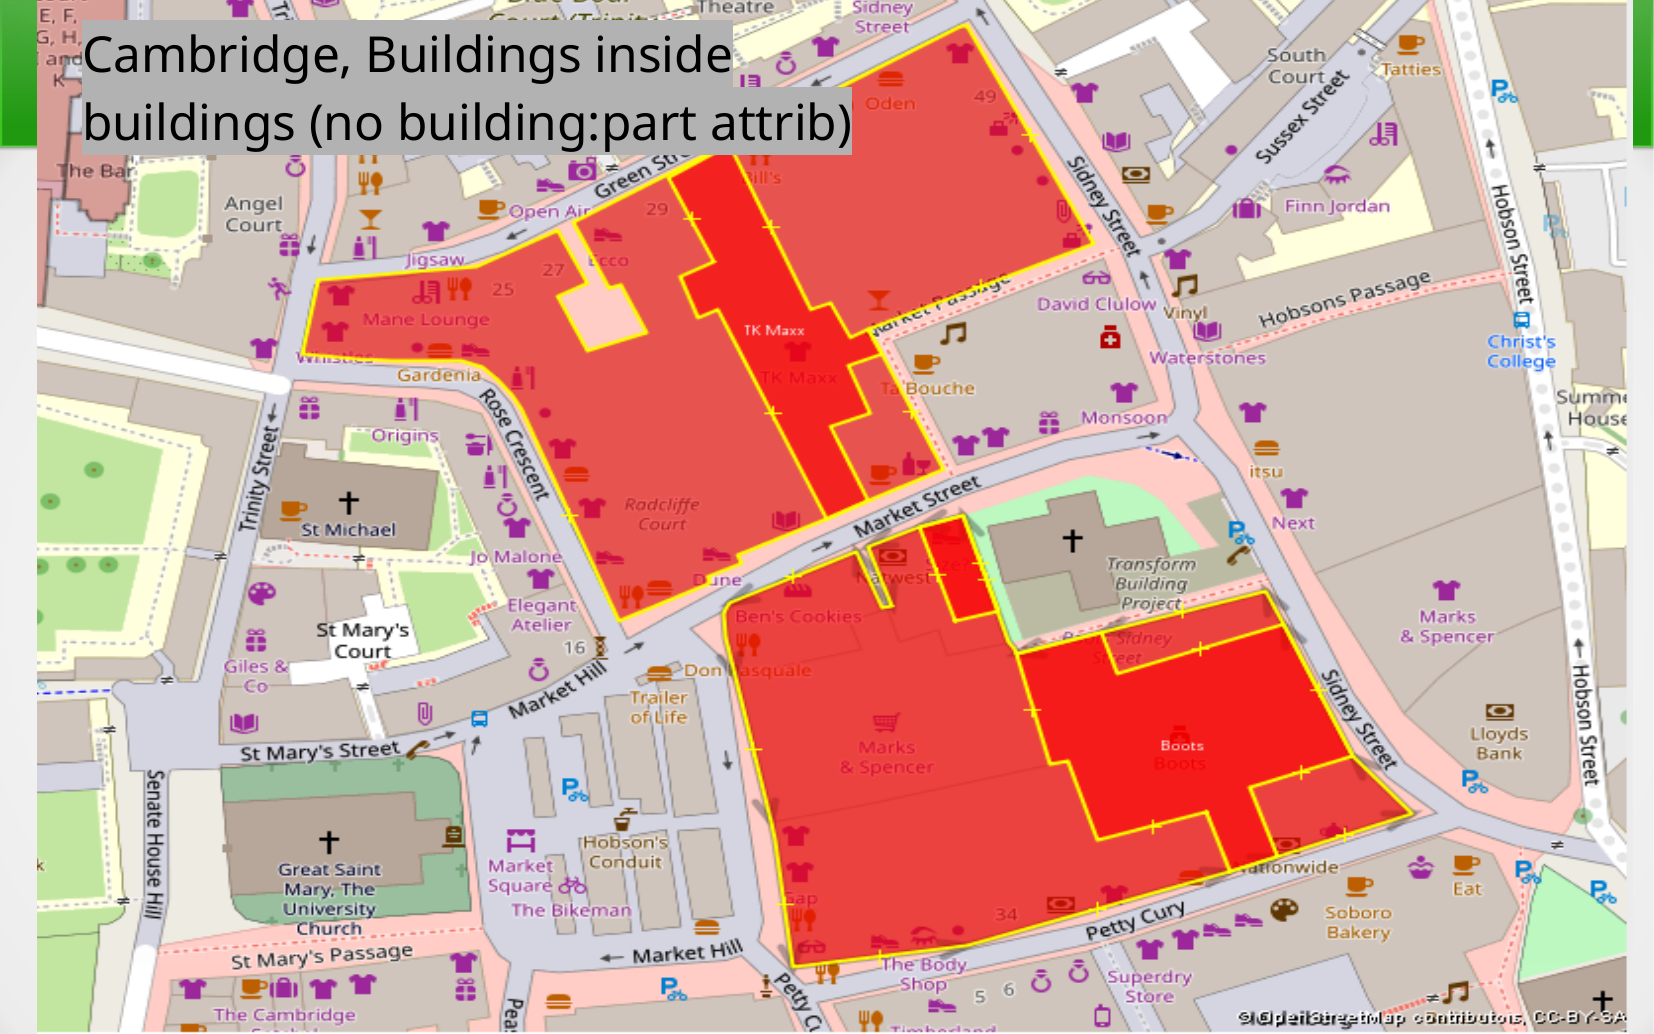

# Building Overlaps
Cambridge, Buildings inside buildings (no building:part attrib)